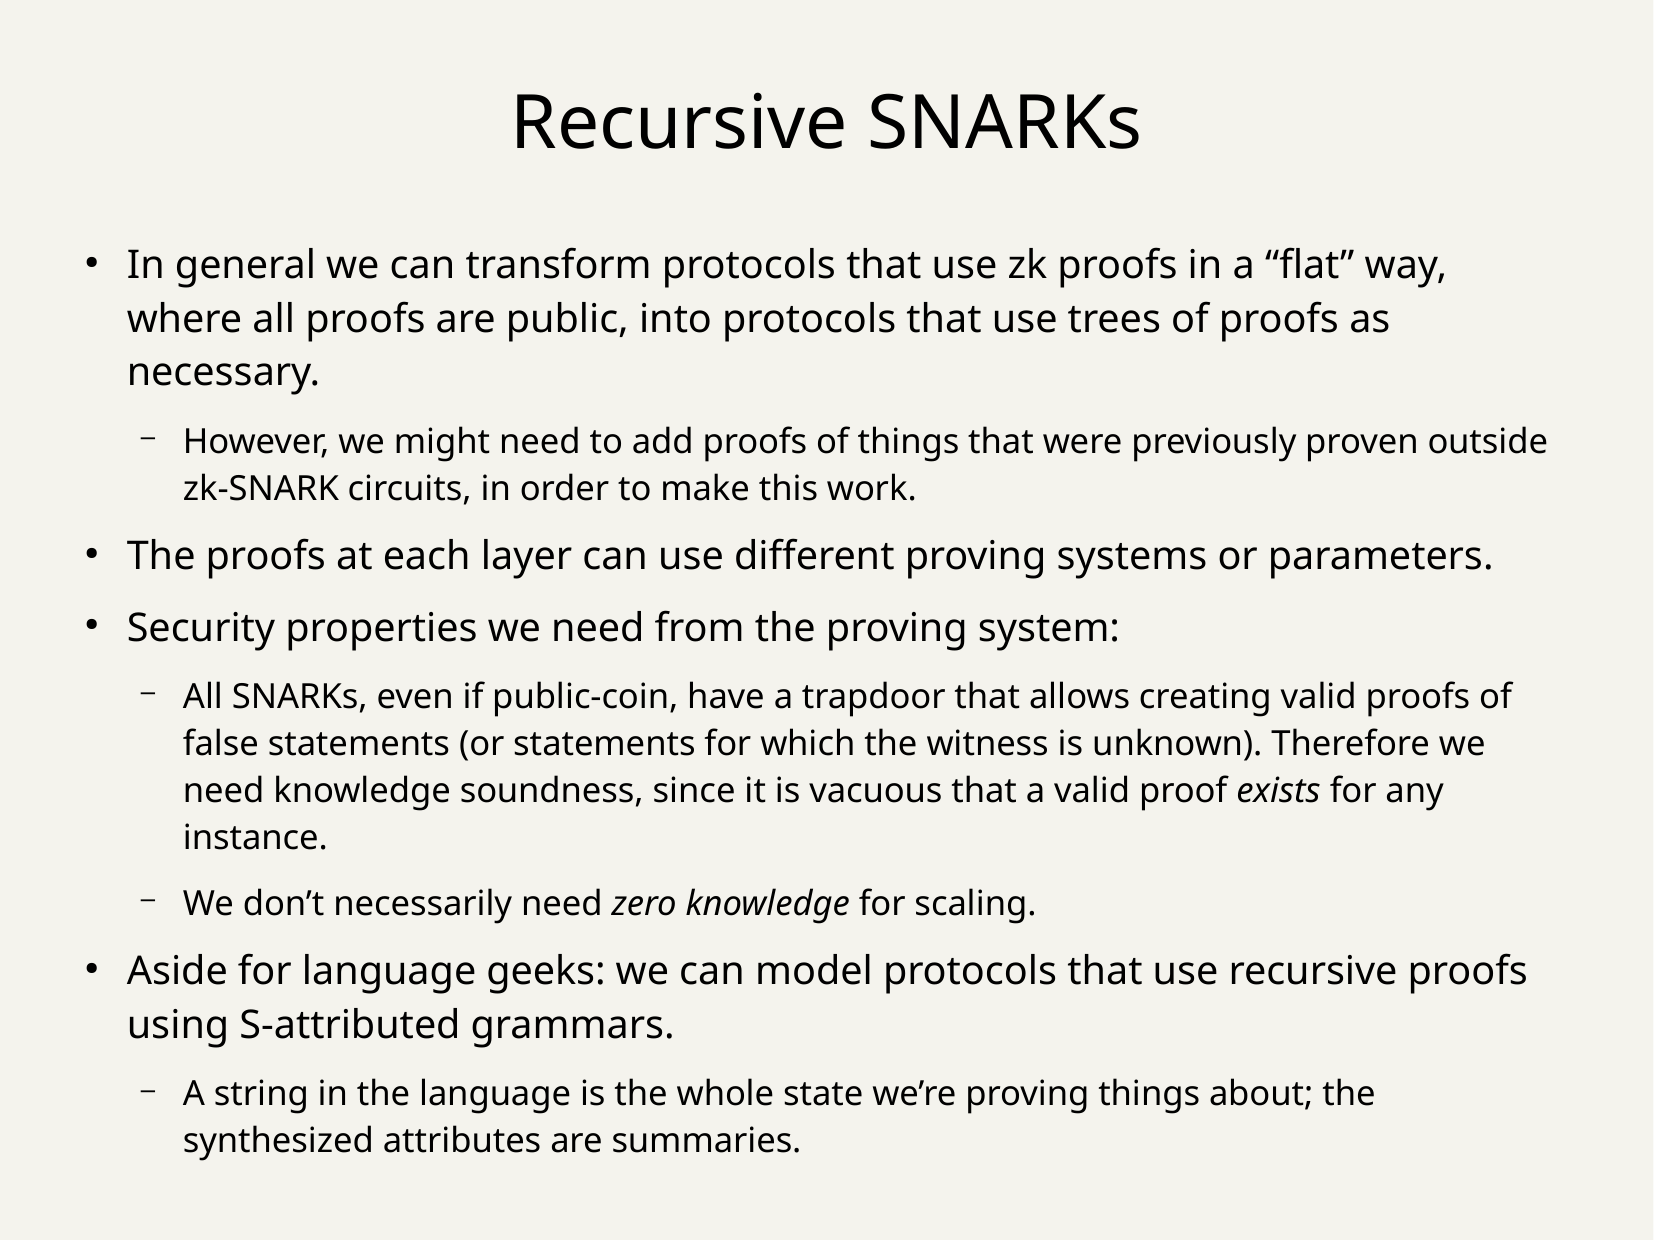

# Recursive SNARKs
In general we can transform protocols that use zk proofs in a “flat” way, where all proofs are public, into protocols that use trees of proofs as necessary.
However, we might need to add proofs of things that were previously proven outside zk-SNARK circuits, in order to make this work.
The proofs at each layer can use different proving systems or parameters.
Security properties we need from the proving system:
All SNARKs, even if public-coin, have a trapdoor that allows creating valid proofs of false statements (or statements for which the witness is unknown). Therefore we need knowledge soundness, since it is vacuous that a valid proof exists for any instance.
We don’t necessarily need zero knowledge for scaling.
Aside for language geeks: we can model protocols that use recursive proofs using S-attributed grammars.
A string in the language is the whole state we’re proving things about; the synthesized attributes are summaries.